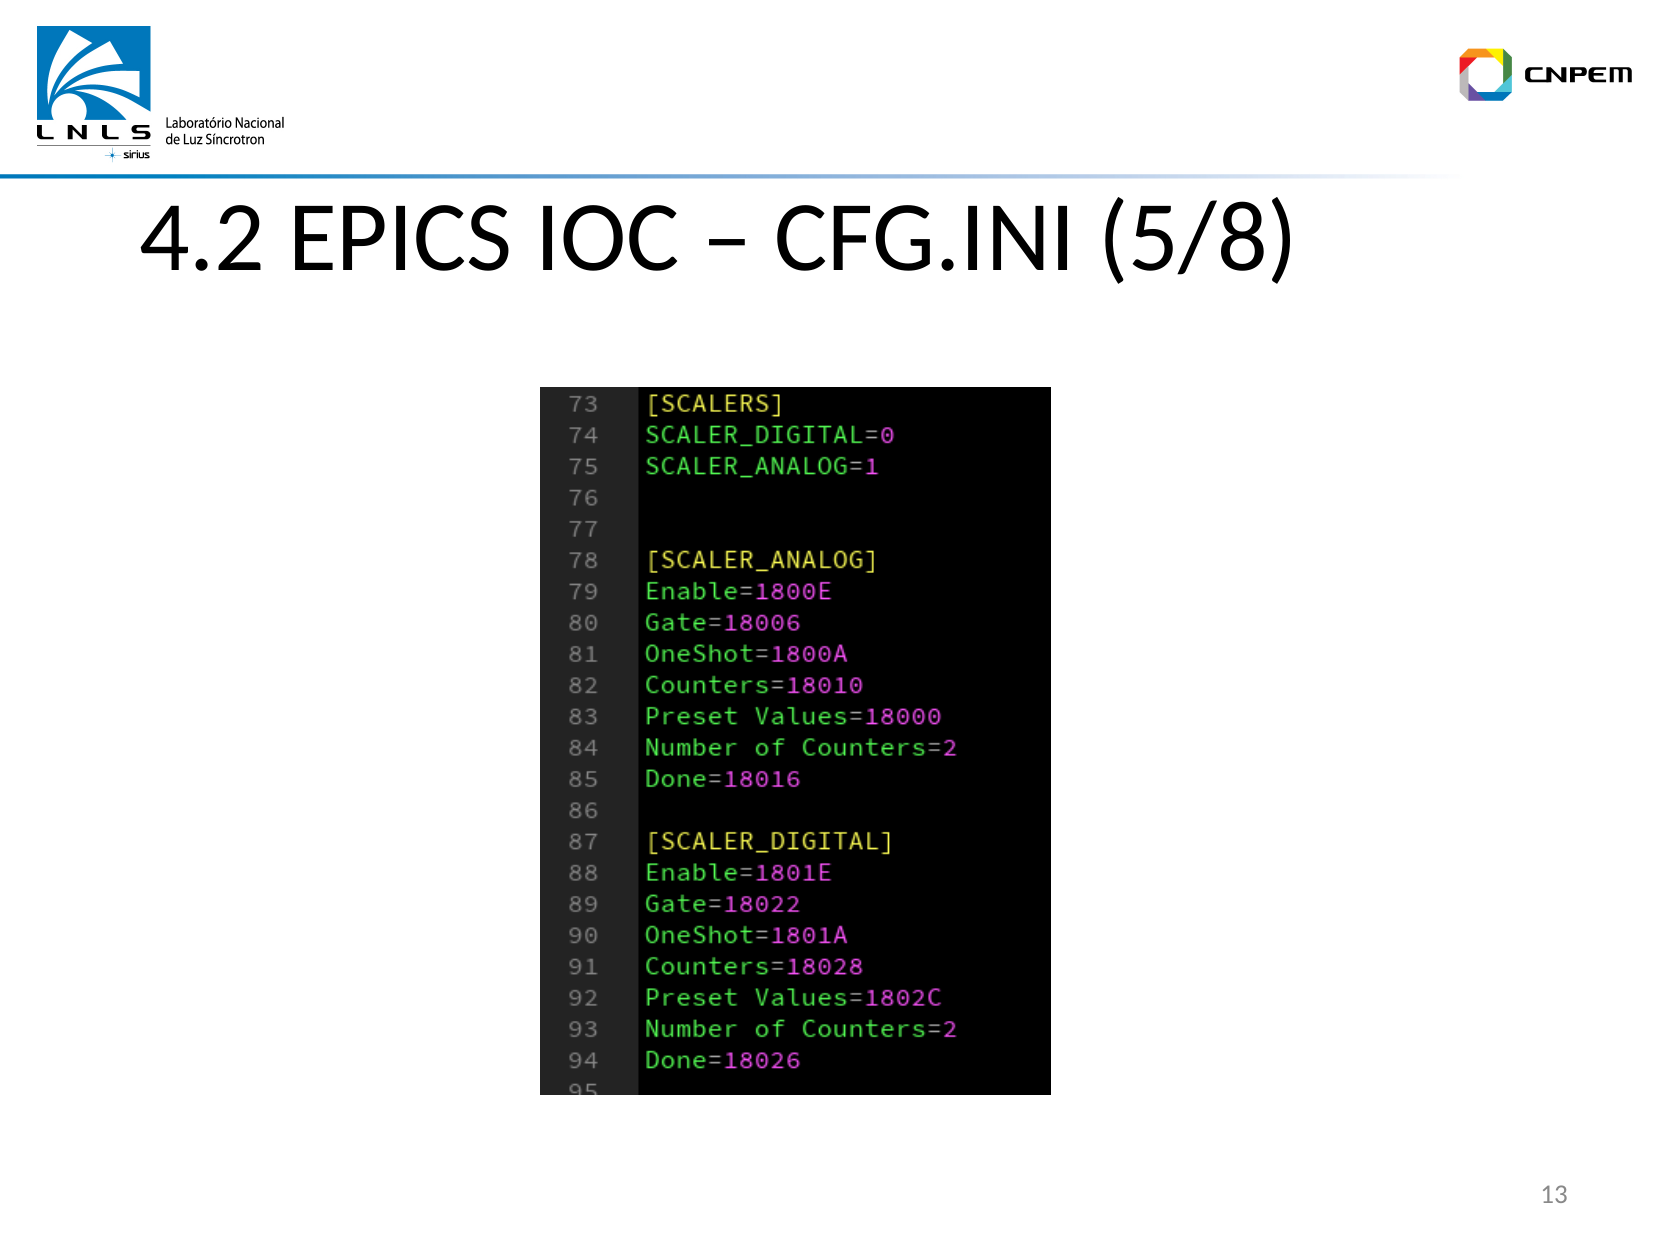

4.2 EPICS IOC – CFG.INI (5/8)
13